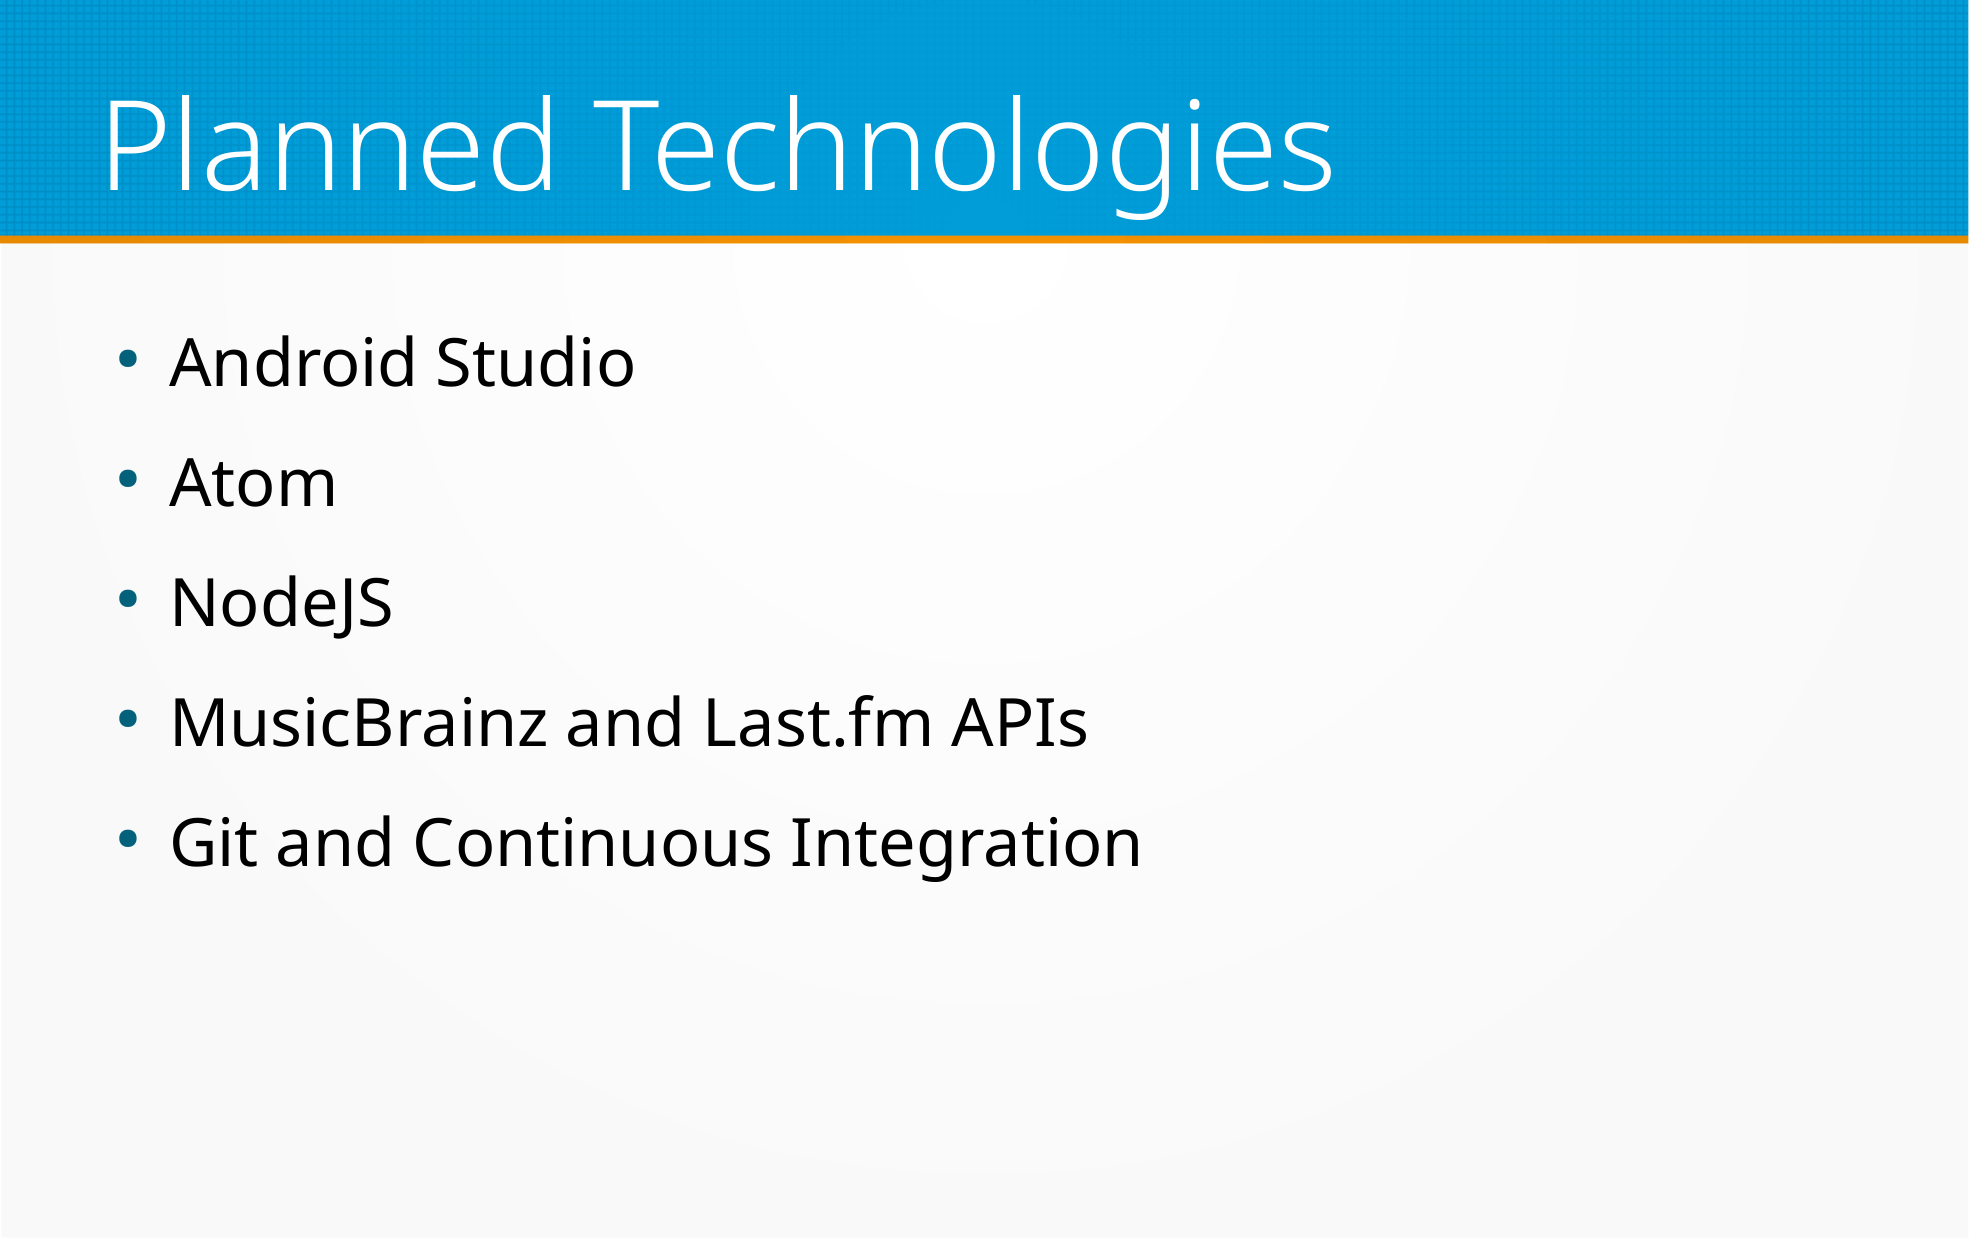

# Planned Technologies
Android Studio
Atom
NodeJS
MusicBrainz and Last.fm APIs
Git and Continuous Integration